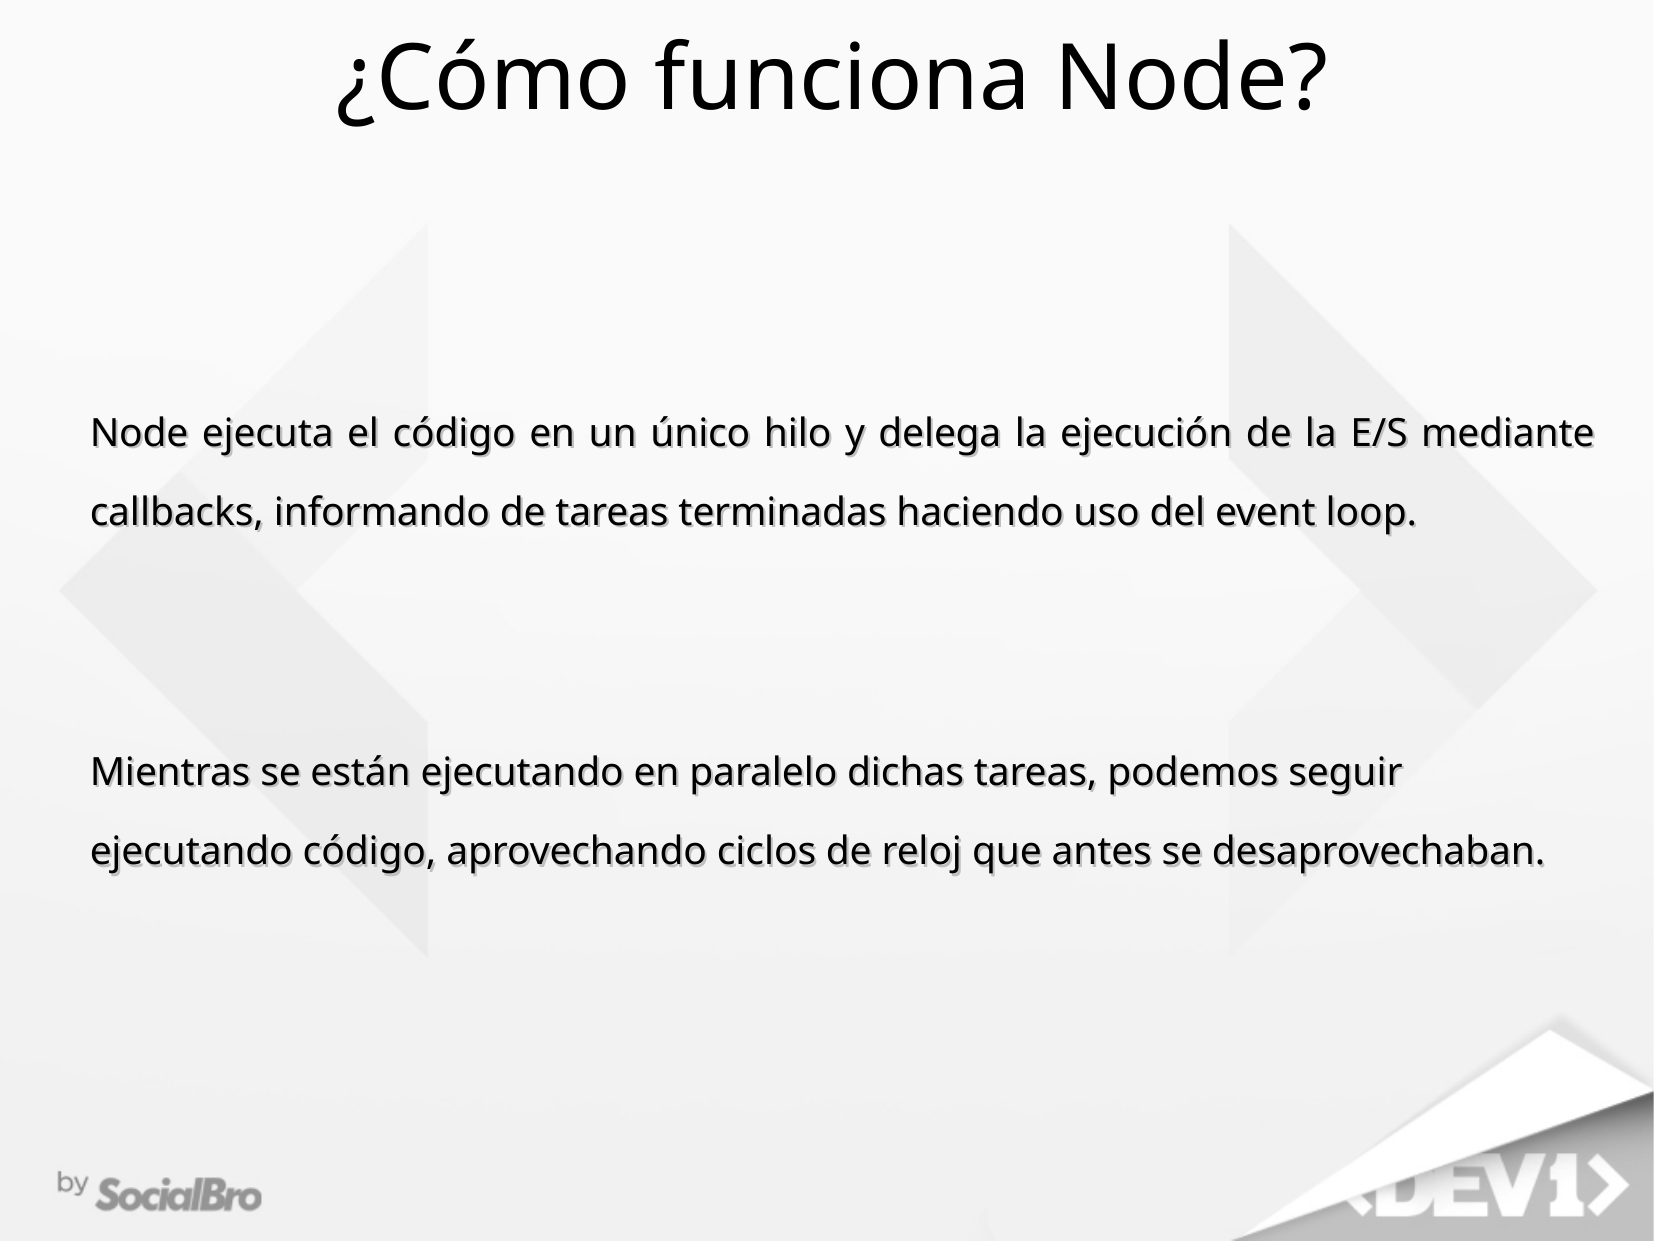

# ¿Cómo funciona Node?
Node ejecuta el código en un único hilo y delega la ejecución de la E/S mediante callbacks, informando de tareas terminadas haciendo uso del event loop.
Mientras se están ejecutando en paralelo dichas tareas, podemos seguir ejecutando código, aprovechando ciclos de reloj que antes se desaprovechaban.